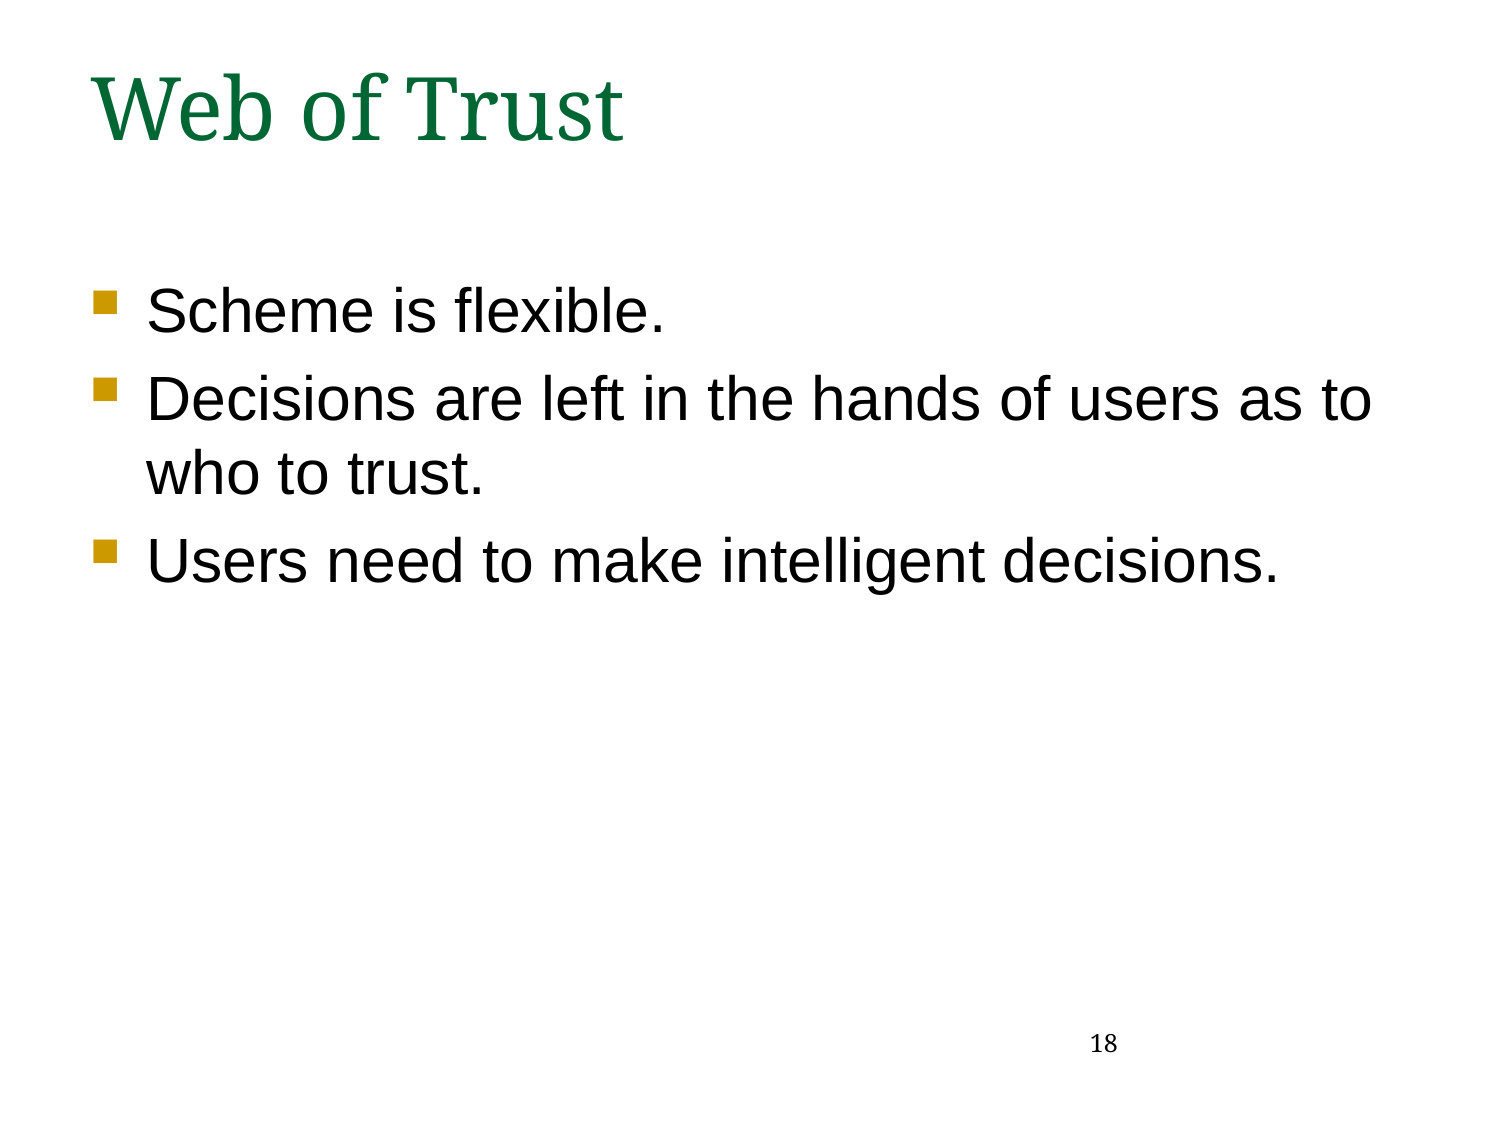

# Web of Trust
Scheme is flexible.
Decisions are left in the hands of users as to who to trust.
Users need to make intelligent decisions.